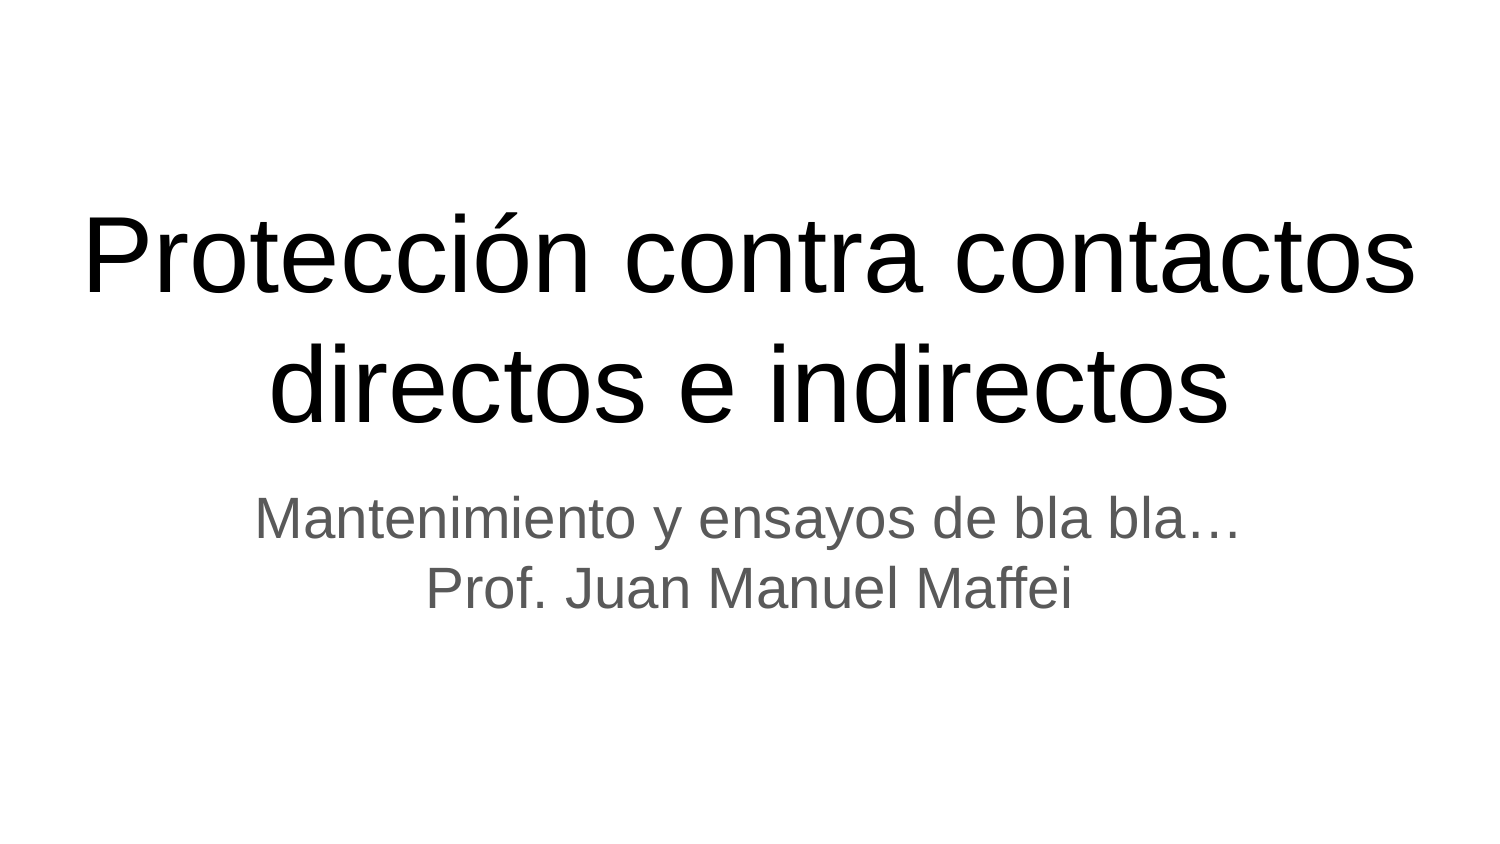

# Protección contra contactos directos e indirectos
Mantenimiento y ensayos de bla bla…
Prof. Juan Manuel Maffei